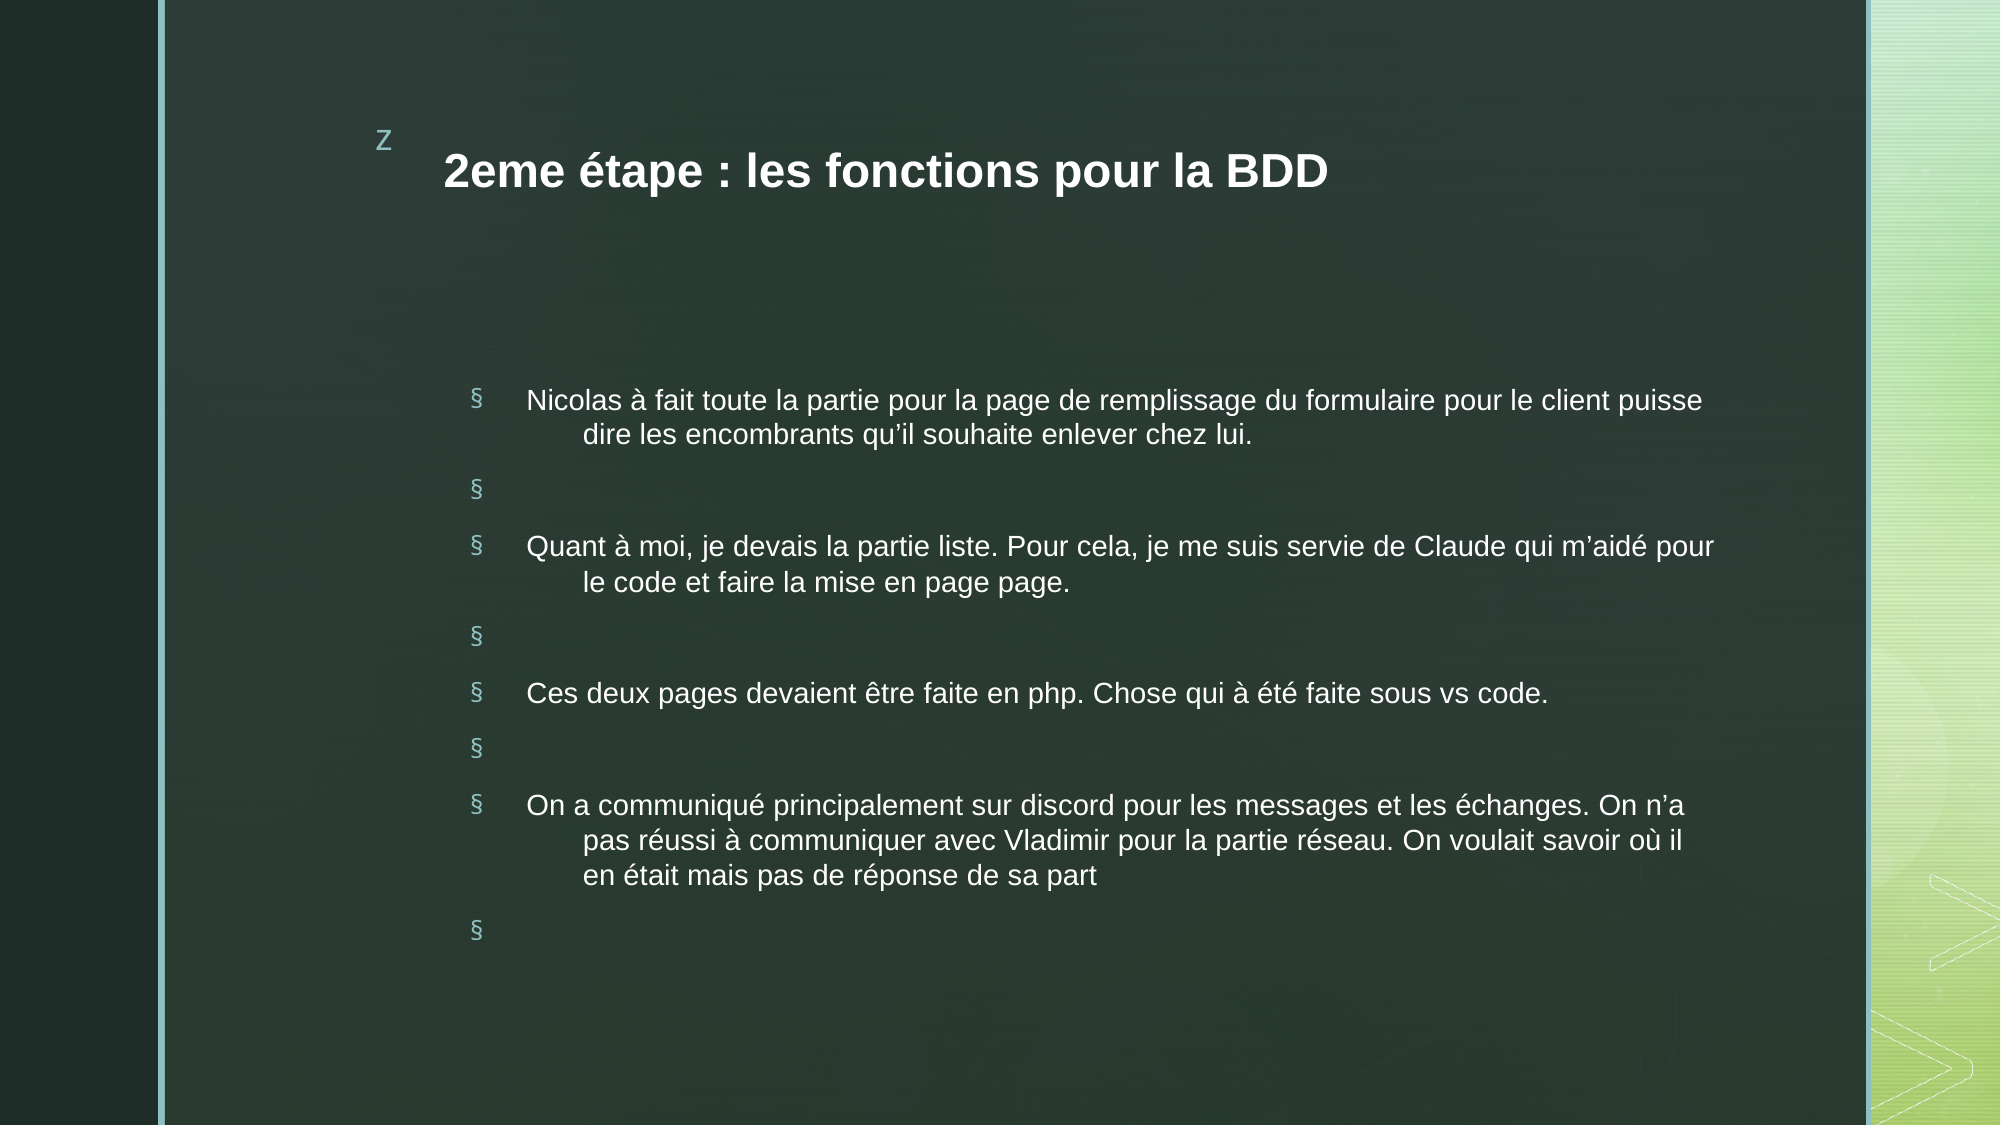

# 2eme étape : les fonctions pour la BDD
Nicolas à fait toute la partie pour la page de remplissage du formulaire pour le client puisse dire les encombrants qu’il souhaite enlever chez lui.
Quant à moi, je devais la partie liste. Pour cela, je me suis servie de Claude qui m’aidé pour le code et faire la mise en page page.
Ces deux pages devaient être faite en php. Chose qui à été faite sous vs code.
On a communiqué principalement sur discord pour les messages et les échanges. On n’a pas réussi à communiquer avec Vladimir pour la partie réseau. On voulait savoir où il en était mais pas de réponse de sa part